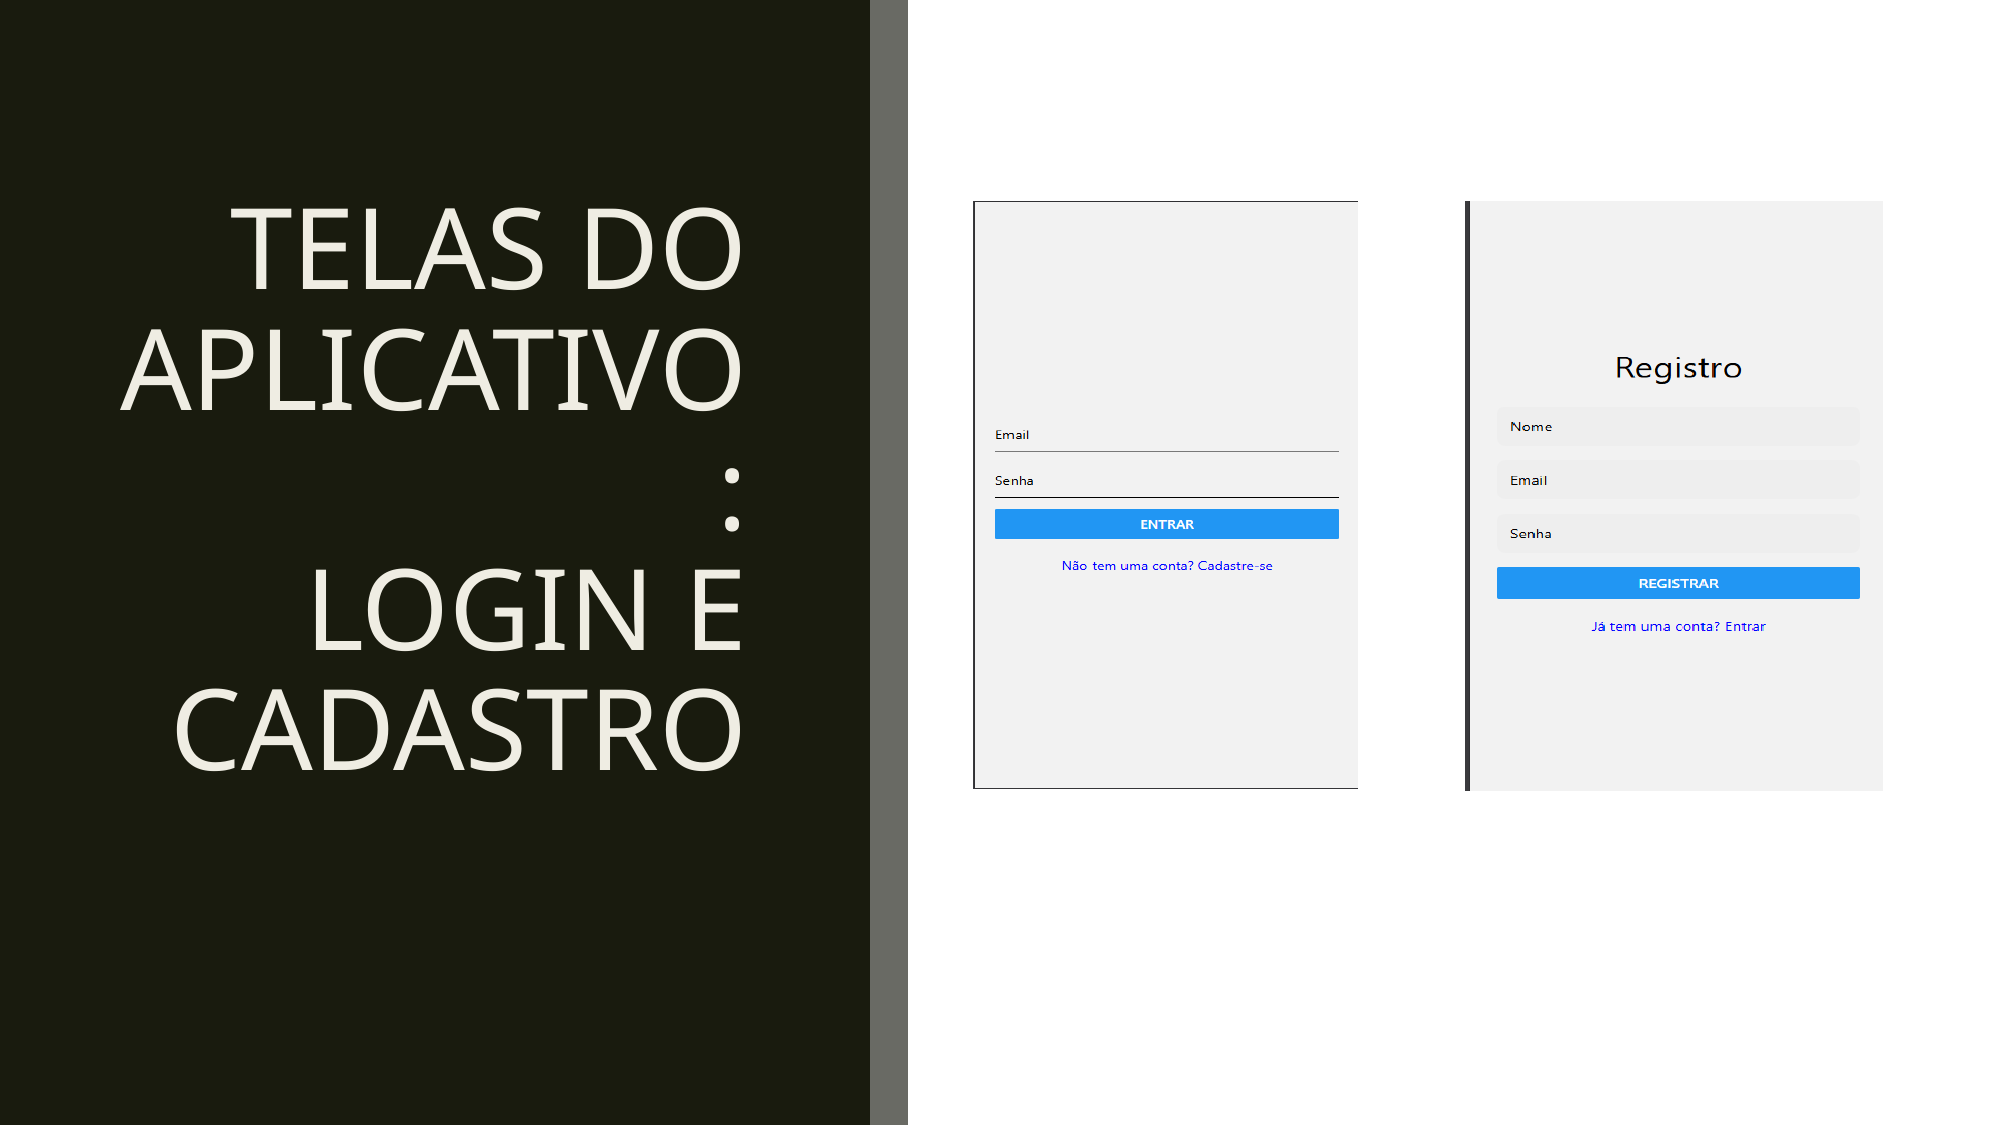

# TELAS DO APLICATIVO: LOGIN E CADASTRO